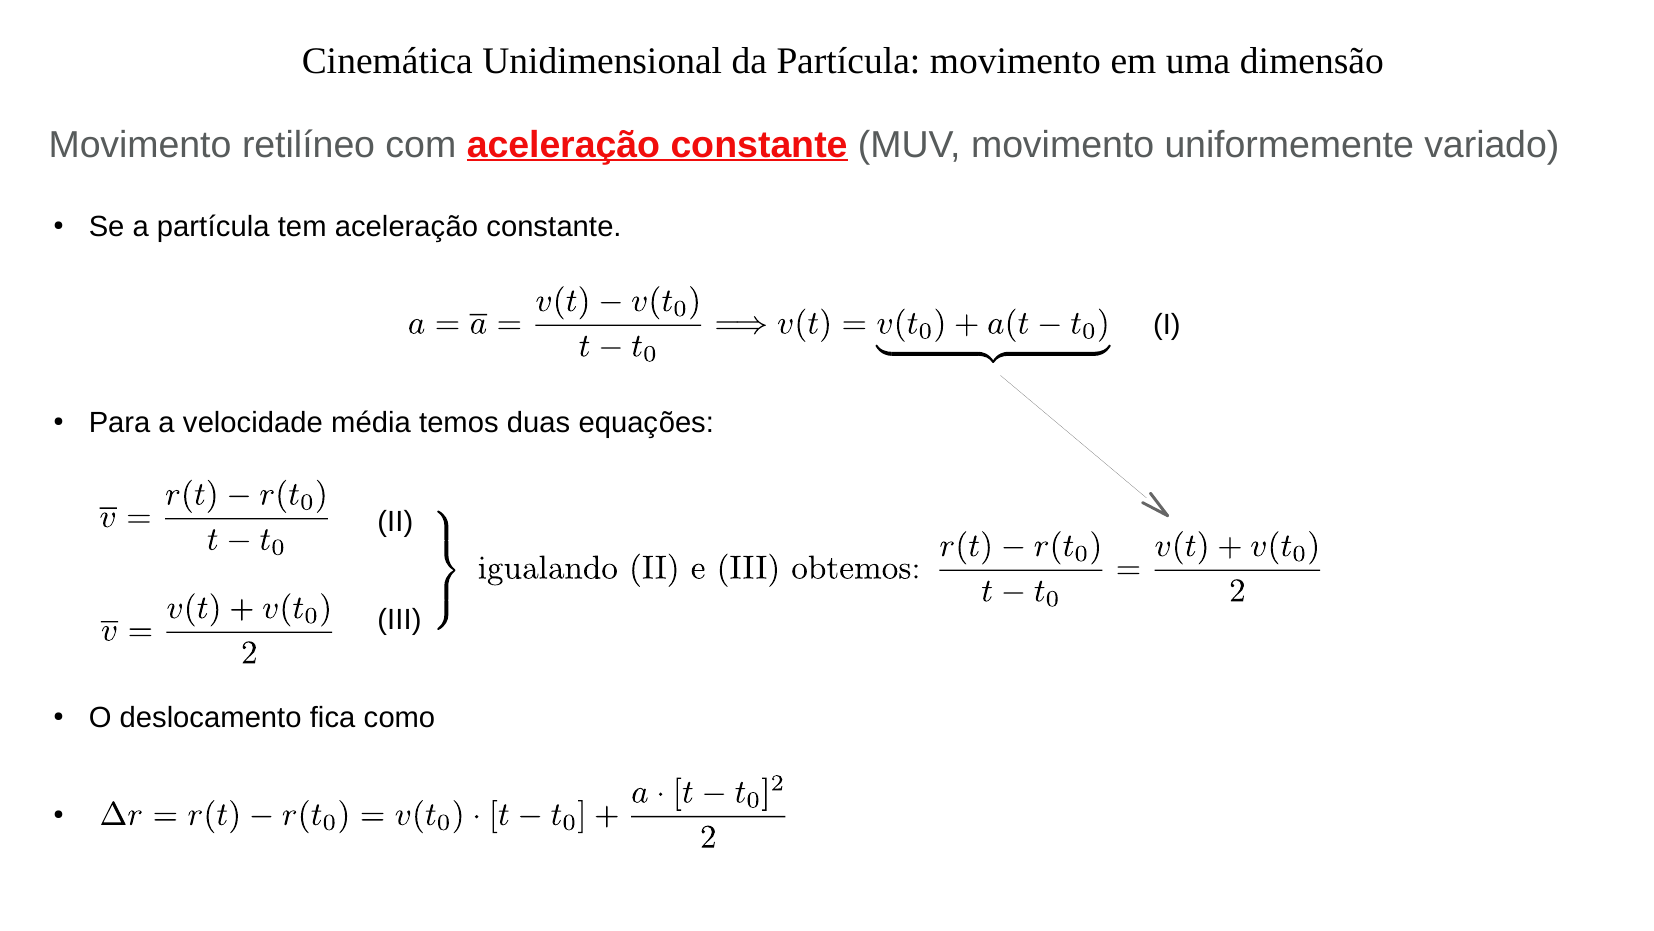

Cinemática Unidimensional da Partícula: movimento em uma dimensão
Movimento retilíneo com aceleração constante (MUV, movimento uniformemente variado)
Se a partícula tem aceleração constante.
 (I)
Para a velocidade média temos duas equações:
 (II)
 (III)
O deslocamento fica como